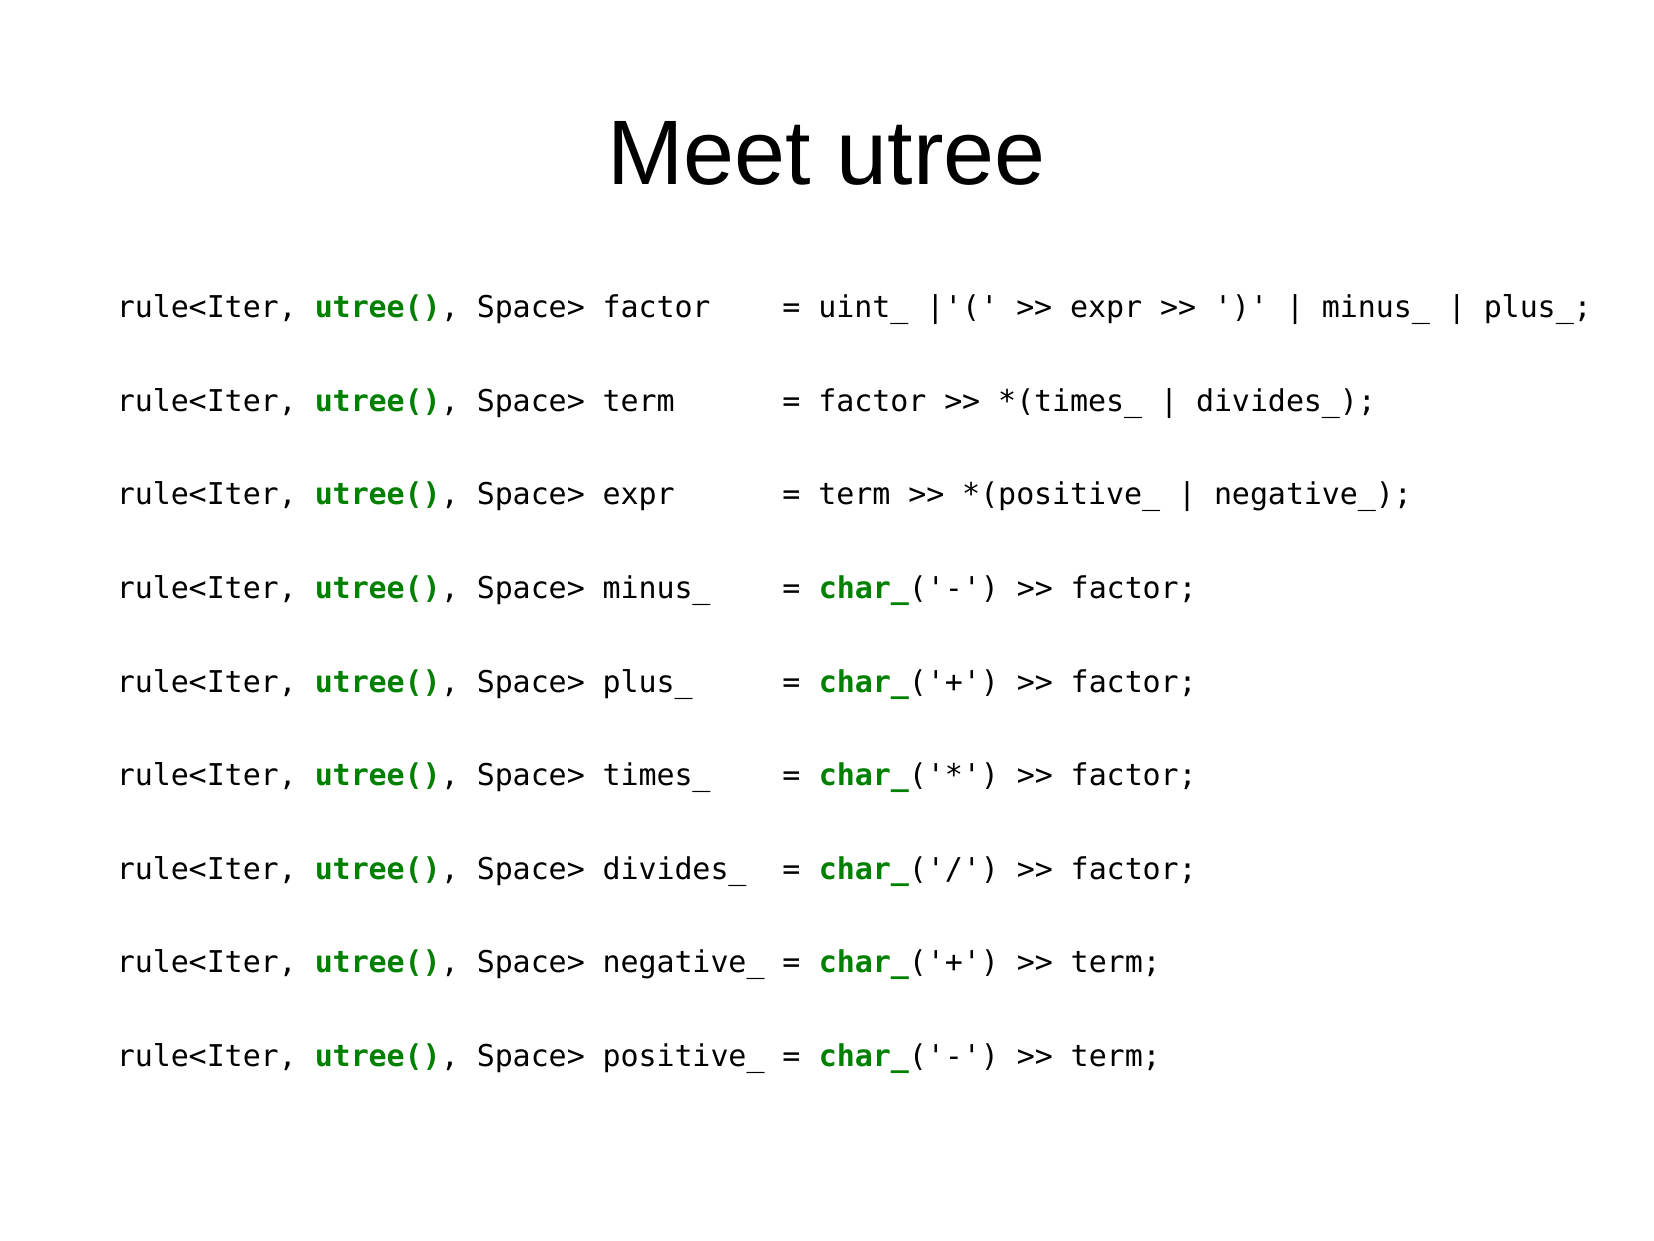

# Meet utree
rule<Iter, utree(), Space> factor = uint_ |'(' >> expr >> ')' | minus_ | plus_;
rule<Iter, utree(), Space> term = factor >> *(times_ | divides_);
rule<Iter, utree(), Space> expr = term >> *(positive_ | negative_);
rule<Iter, utree(), Space> minus_ = char_('-') >> factor;
rule<Iter, utree(), Space> plus_ = char_('+') >> factor;
rule<Iter, utree(), Space> times_ = char_('*') >> factor;
rule<Iter, utree(), Space> divides_ = char_('/') >> factor;
rule<Iter, utree(), Space> negative_ = char_('+') >> term;
rule<Iter, utree(), Space> positive_ = char_('-') >> term;